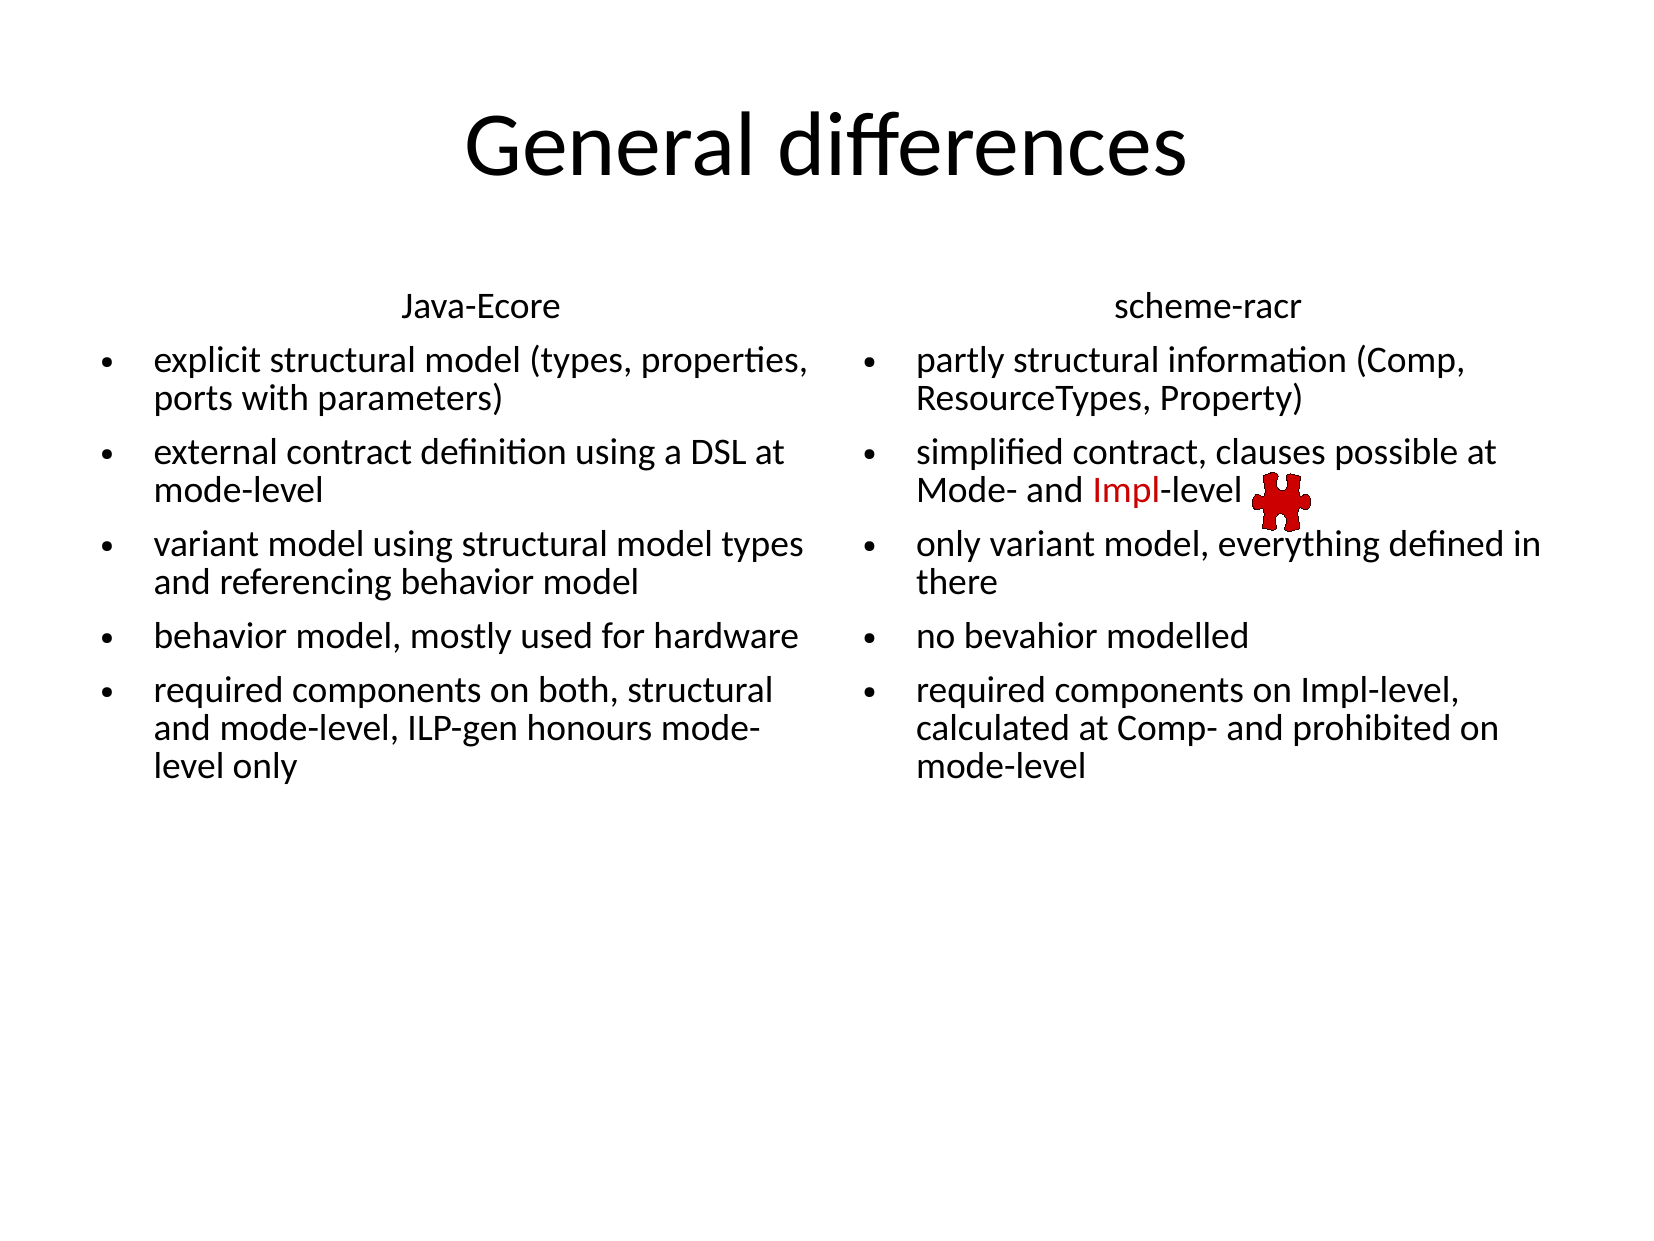

# General differences
Java-Ecore
explicit structural model (types, properties, ports with parameters)
external contract definition using a DSL at mode-level
variant model using structural model types and referencing behavior model
behavior model, mostly used for hardware
required components on both, structural and mode-level, ILP-gen honours mode-level only
scheme-racr
partly structural information (Comp, ResourceTypes, Property)
simplified contract, clauses possible at Mode- and Impl-level
only variant model, everything defined in there
no bevahior modelled
required components on Impl-level, calculated at Comp- and prohibited on mode-level